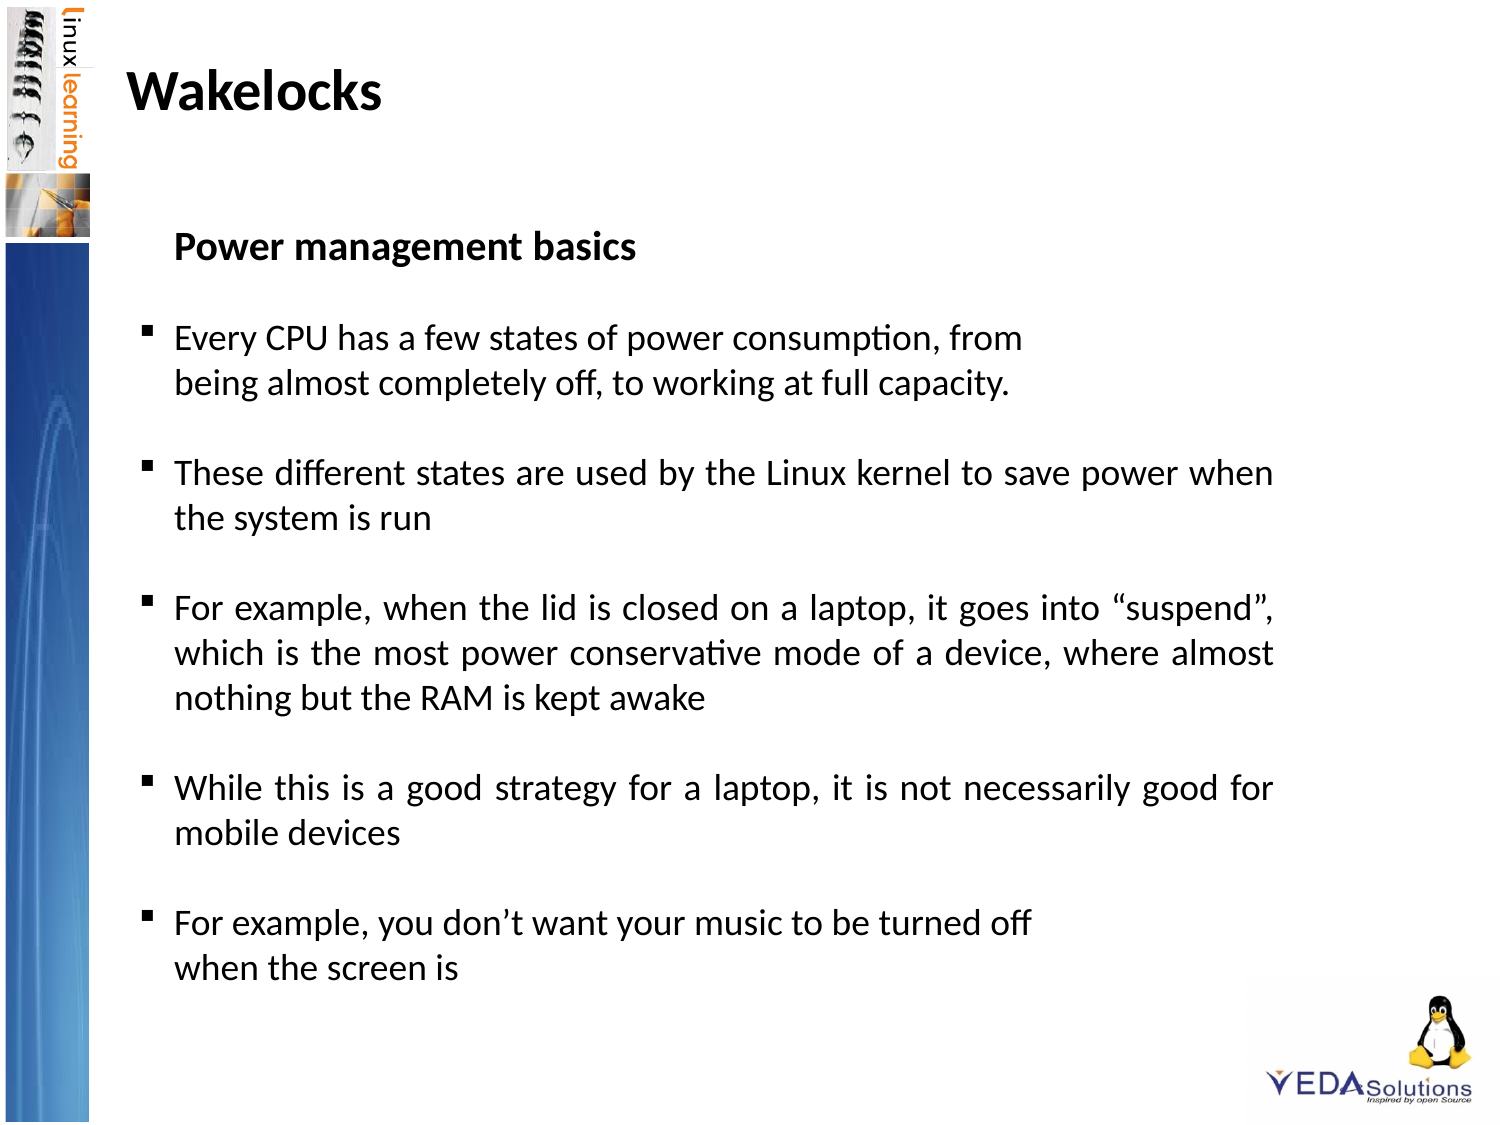

Wakelocks
Power management basics
Every CPU has a few states of power consumption, from
being almost completely off, to working at full capacity.
These different states are used by the Linux kernel to save power when the system is run
For example, when the lid is closed on a laptop, it goes into “suspend”, which is the most power conservative mode of a device, where almost nothing but the RAM is kept awake
While this is a good strategy for a laptop, it is not necessarily good for mobile devices
For example, you don’t want your music to be turned off
when the screen is